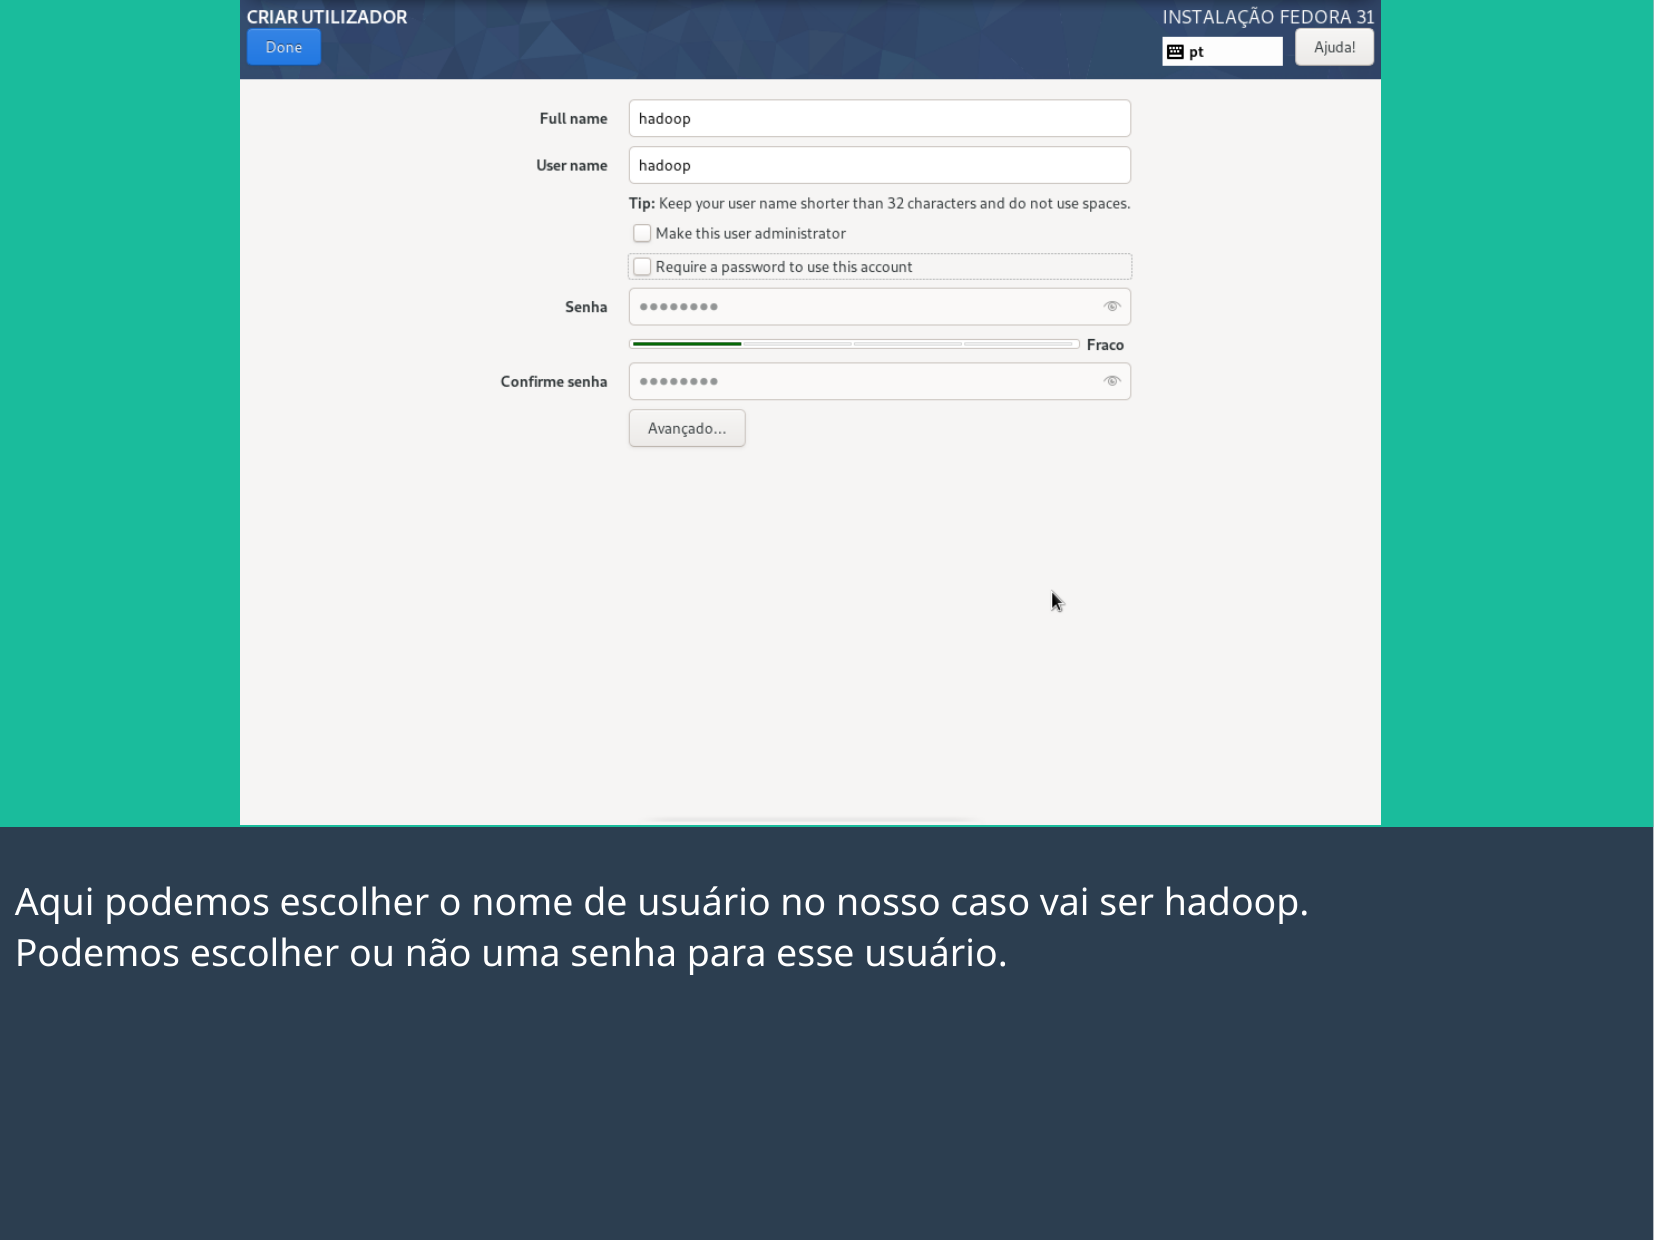

Aqui podemos escolher o nome de usuário no nosso caso vai ser hadoop.
Podemos escolher ou não uma senha para esse usuário.